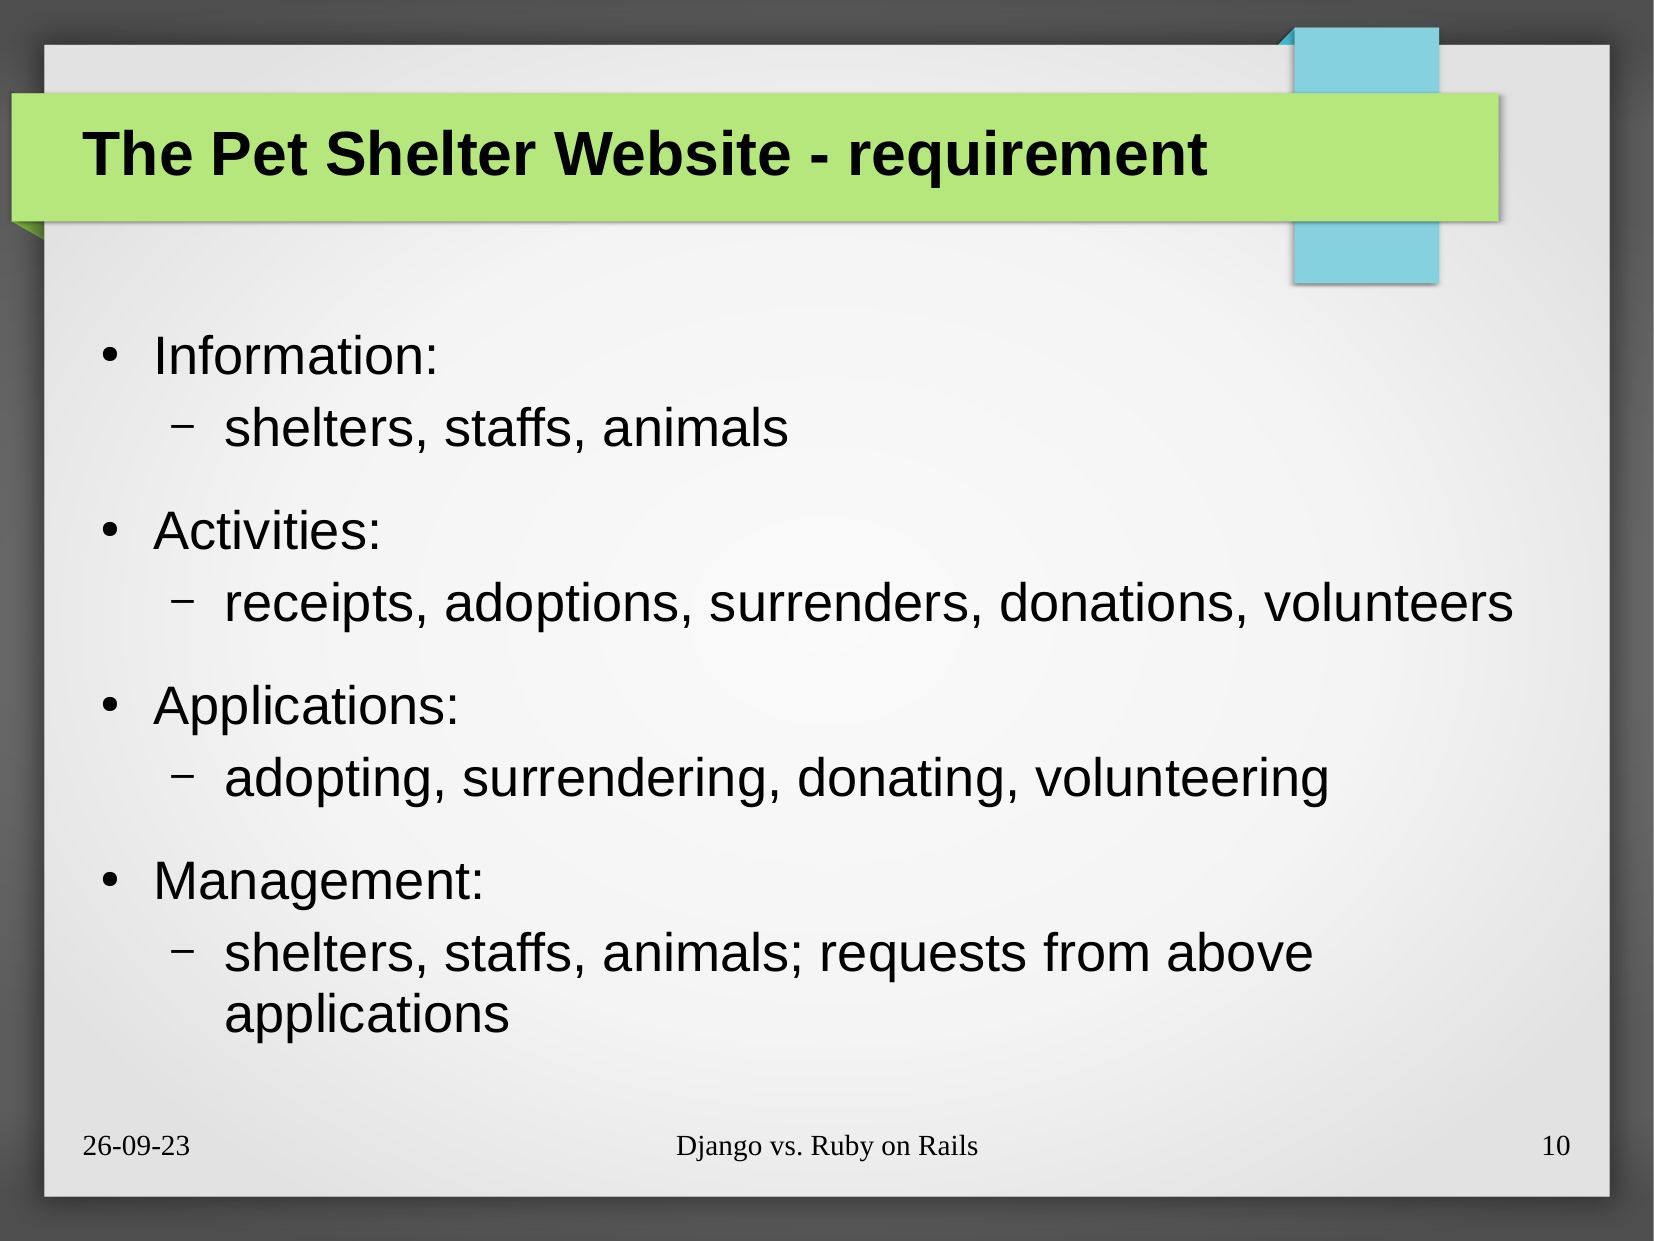

# The Pet Shelter Website - requirement
Information:
shelters, staffs, animals
Activities:
receipts, adoptions, surrenders, donations, volunteers
Applications:
adopting, surrendering, donating, volunteering
Management:
shelters, staffs, animals; requests from above applications
Django vs. Ruby on Rails
10